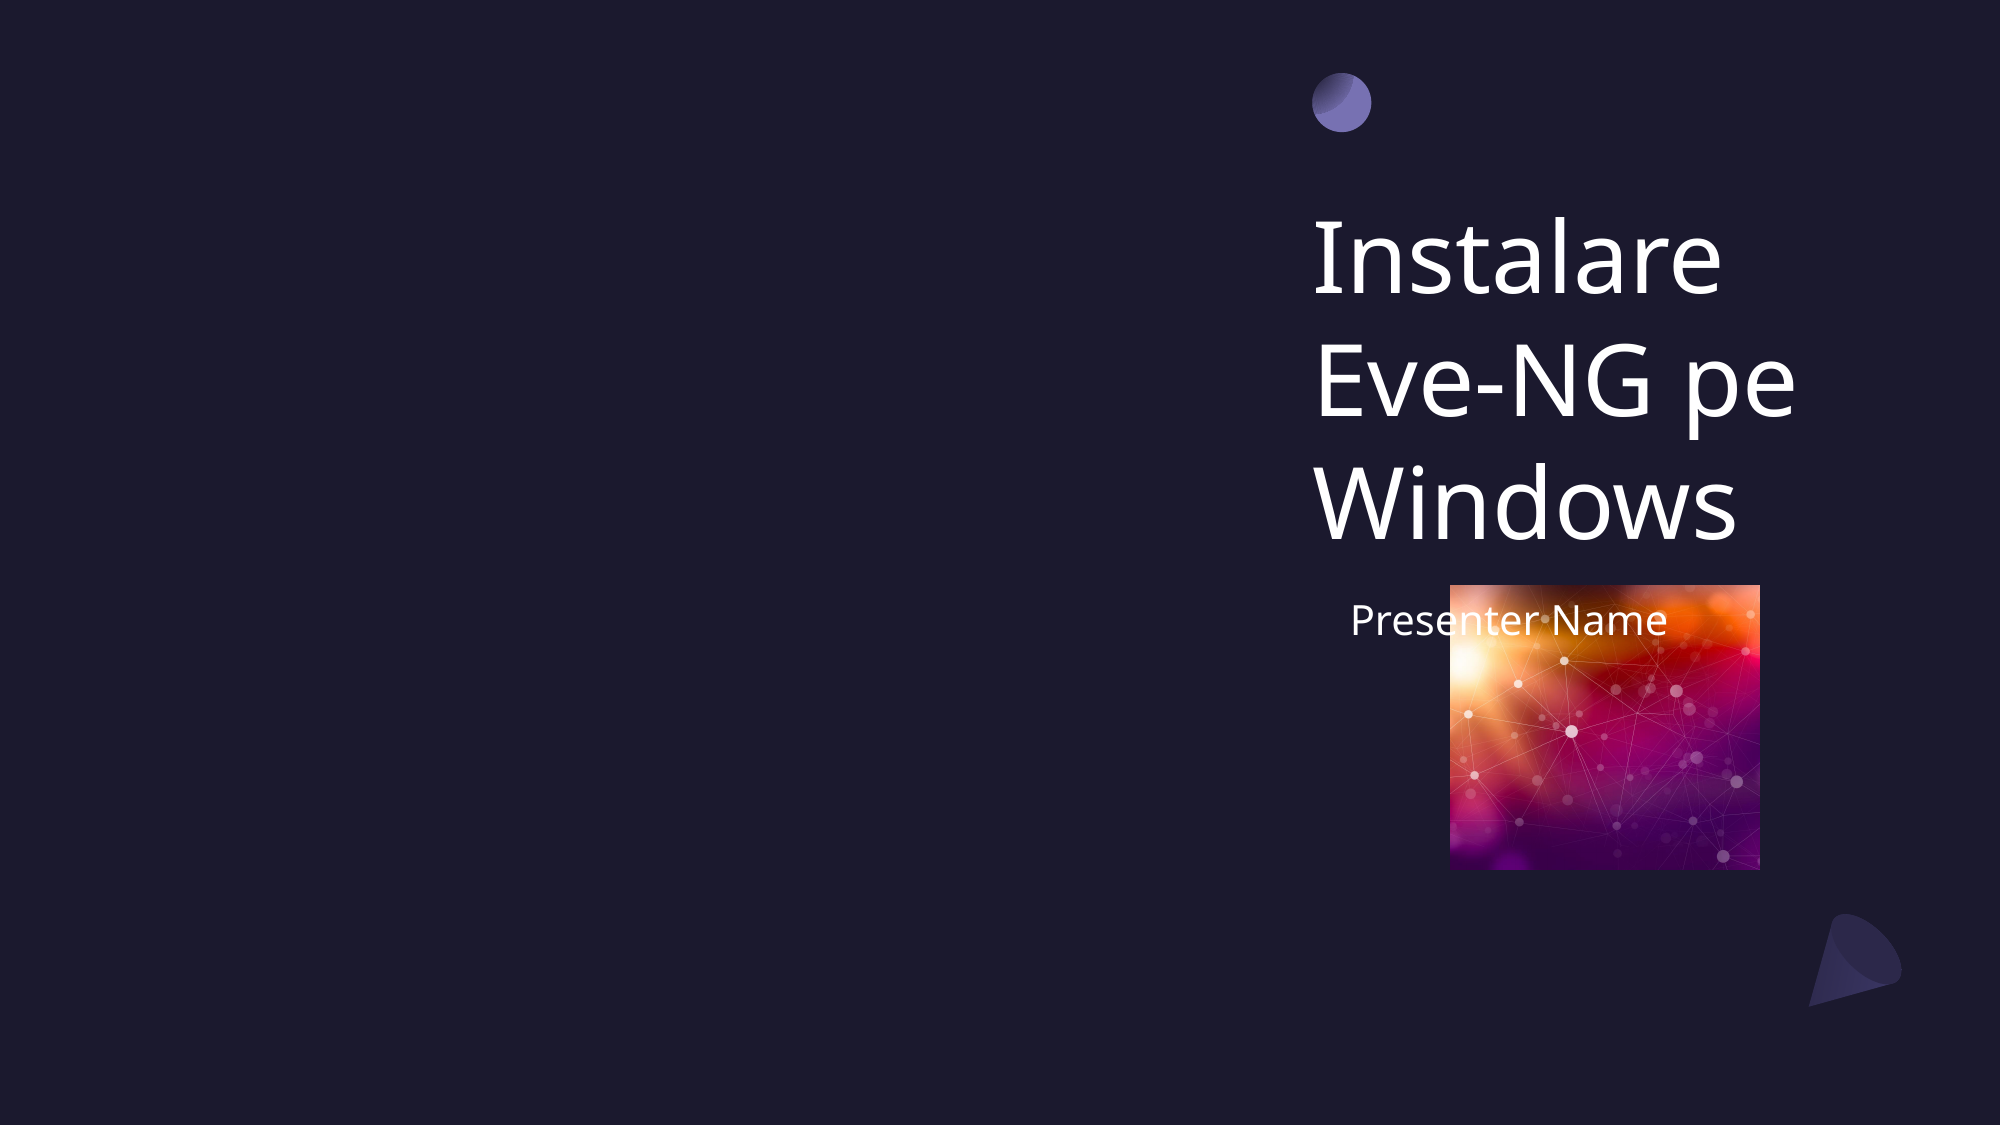

# Instalare Eve-NG pe Windows
Presenter Name